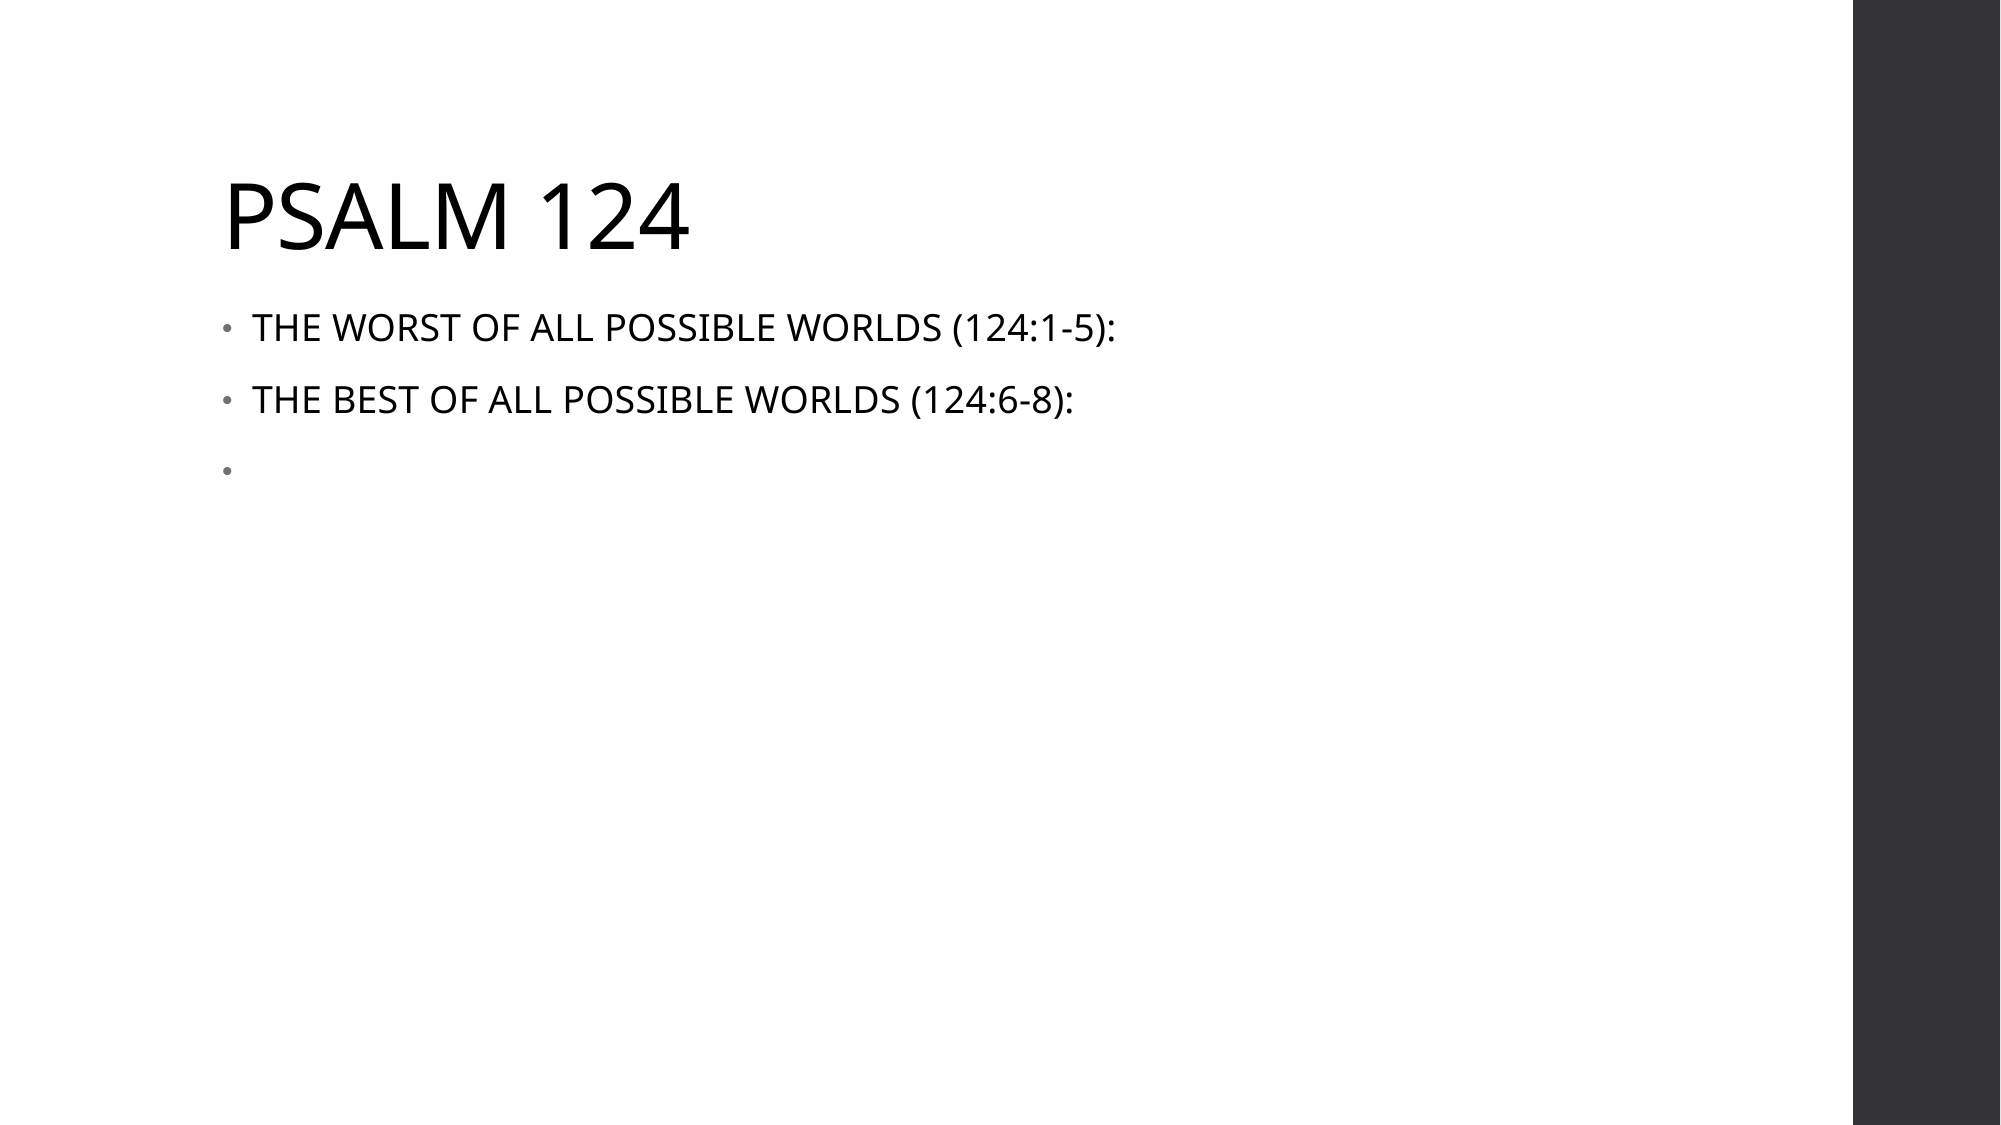

# PSALM 124
THE WORST OF ALL POSSIBLE WORLDS (124:1-5):
THE BEST OF ALL POSSIBLE WORLDS (124:6-8):